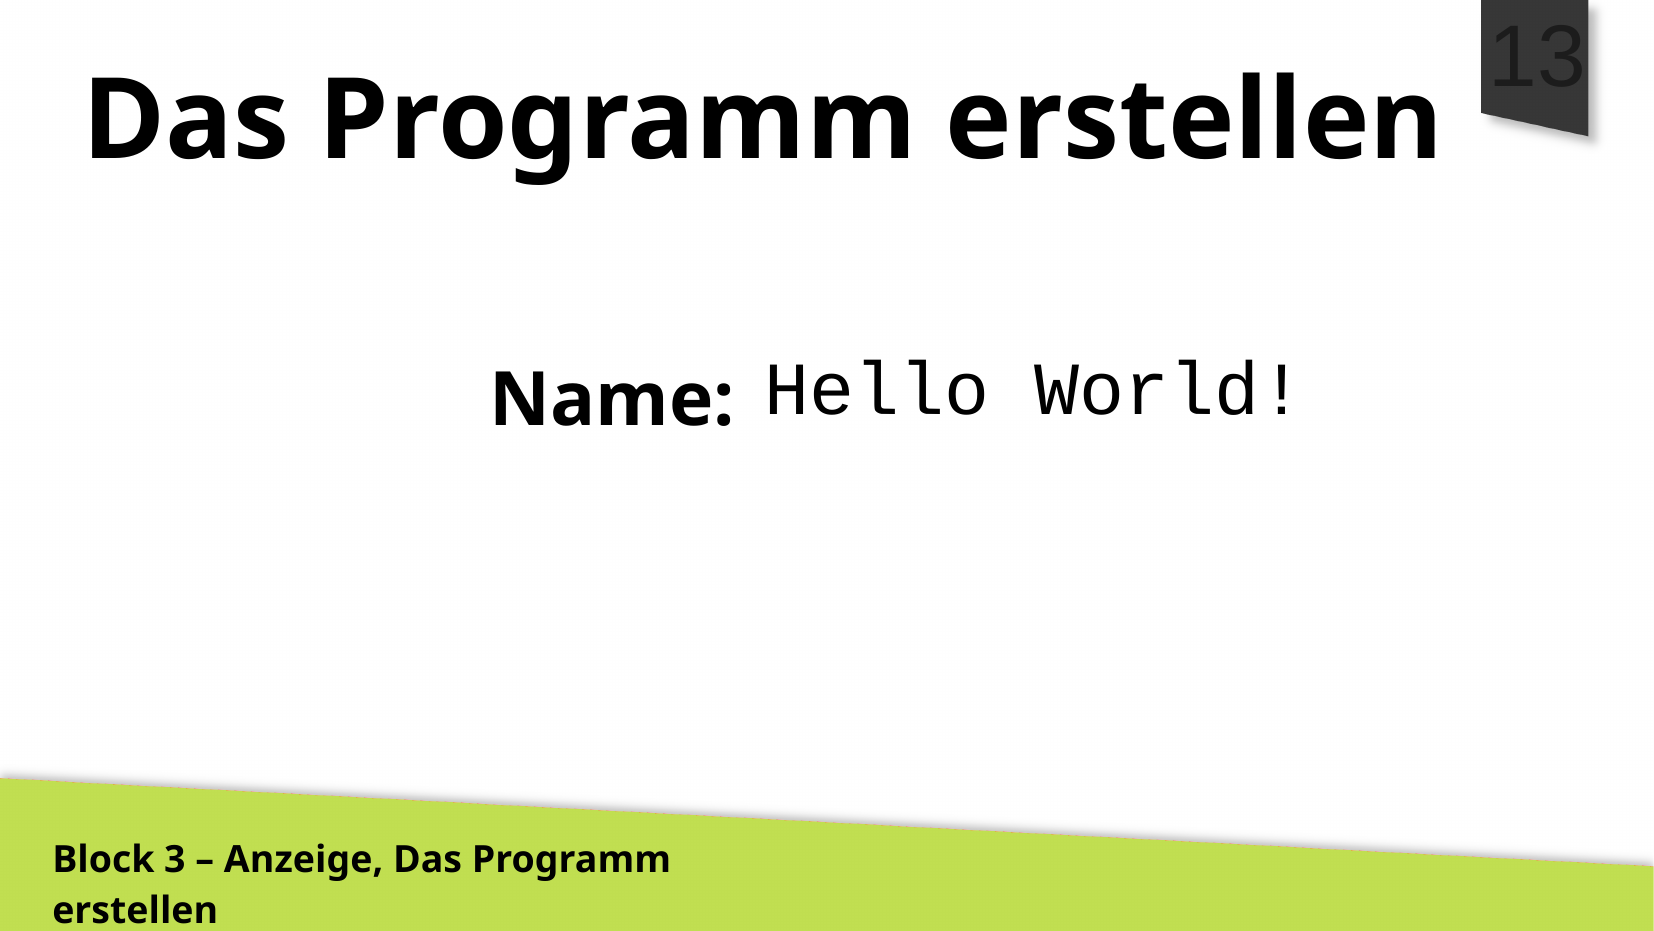

# Das Programm erstellen
Name:
Hello World!
Block 3 – Anzeige, Das Programm erstellen